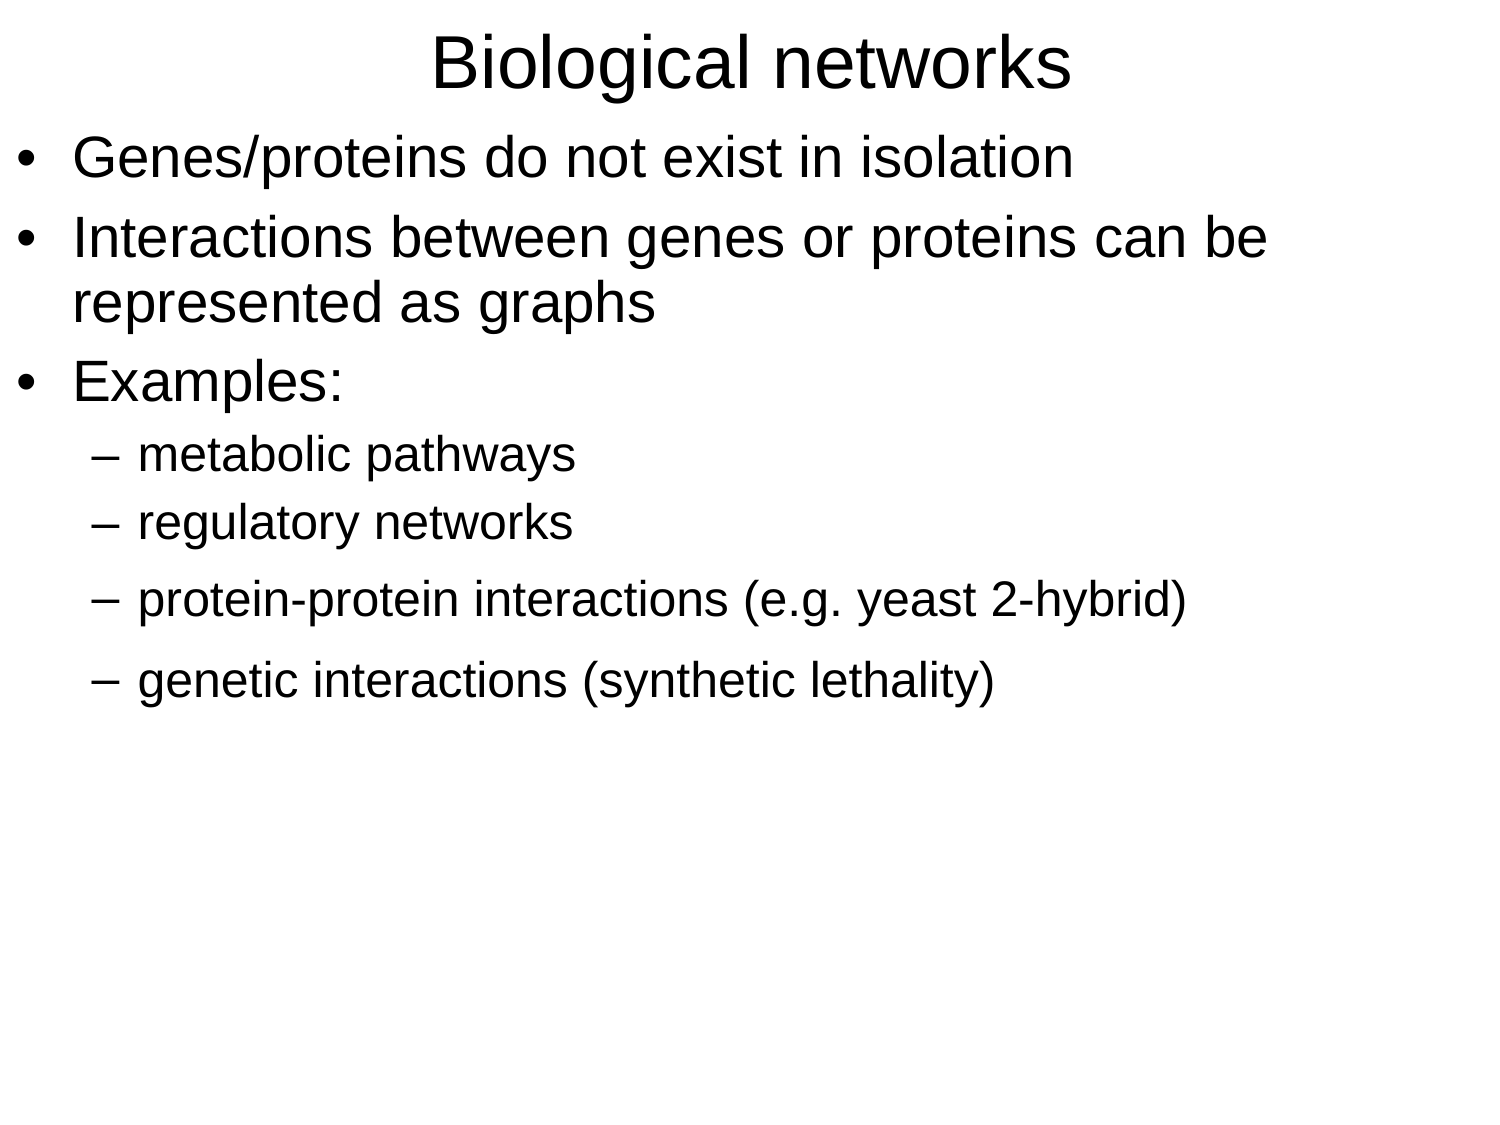

# Biological networks
Genes/proteins do not exist in isolation
Interactions between genes or proteins can be represented as graphs
Examples:
metabolic pathways
regulatory networks
protein-protein interactions (e.g. yeast 2-hybrid)‏
genetic interactions (synthetic lethality)‏